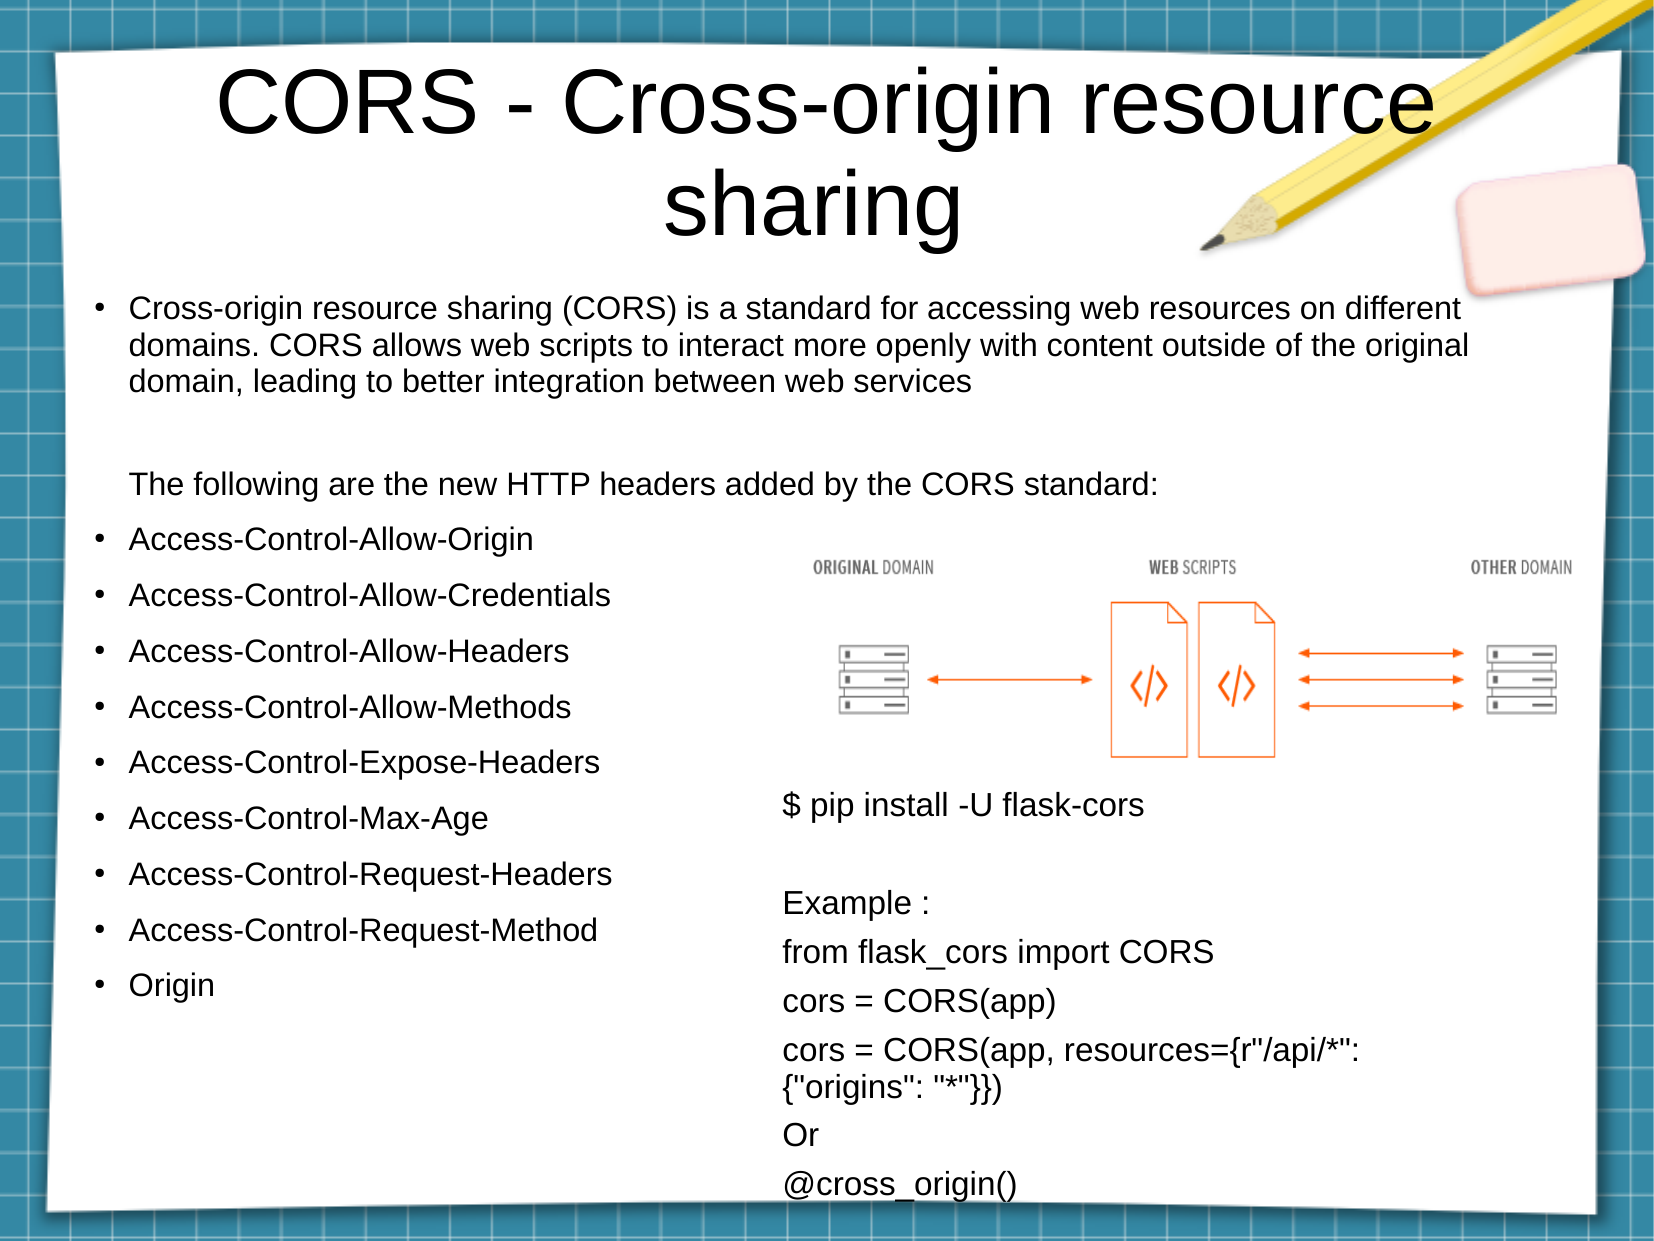

# CORS - Cross-origin resource sharing
Cross-origin resource sharing (CORS) is a standard for accessing web resources on different domains. CORS allows web scripts to interact more openly with content outside of the original domain, leading to better integration between web services
The following are the new HTTP headers added by the CORS standard:
Access-Control-Allow-Origin
Access-Control-Allow-Credentials
Access-Control-Allow-Headers
Access-Control-Allow-Methods
Access-Control-Expose-Headers
Access-Control-Max-Age
Access-Control-Request-Headers
Access-Control-Request-Method
Origin
$ pip install -U flask-cors
Example :
from flask_cors import CORS
cors = CORS(app)
cors = CORS(app, resources={r"/api/*": {"origins": "*"}})
Or
@cross_origin()